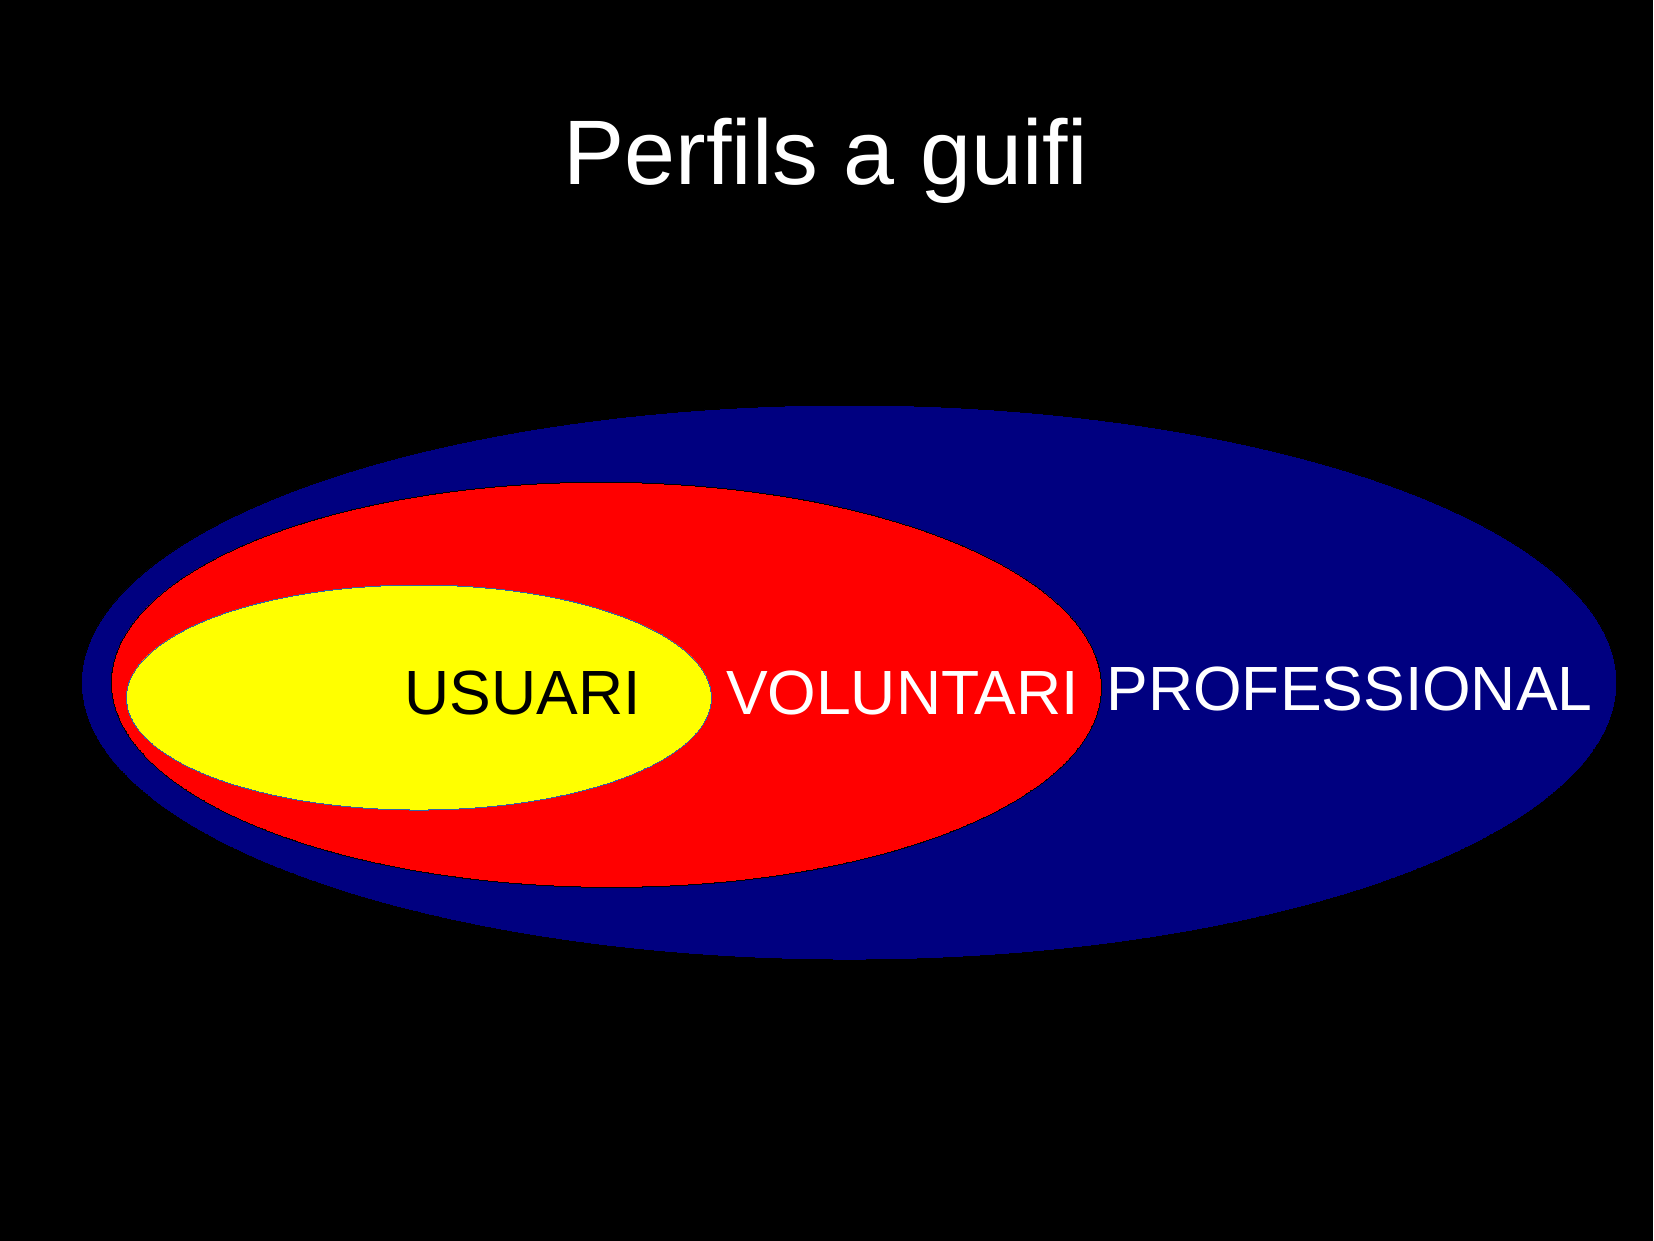

# Perfils a guifi
PROFESSIONAL
USUARI
VOLUNTARI